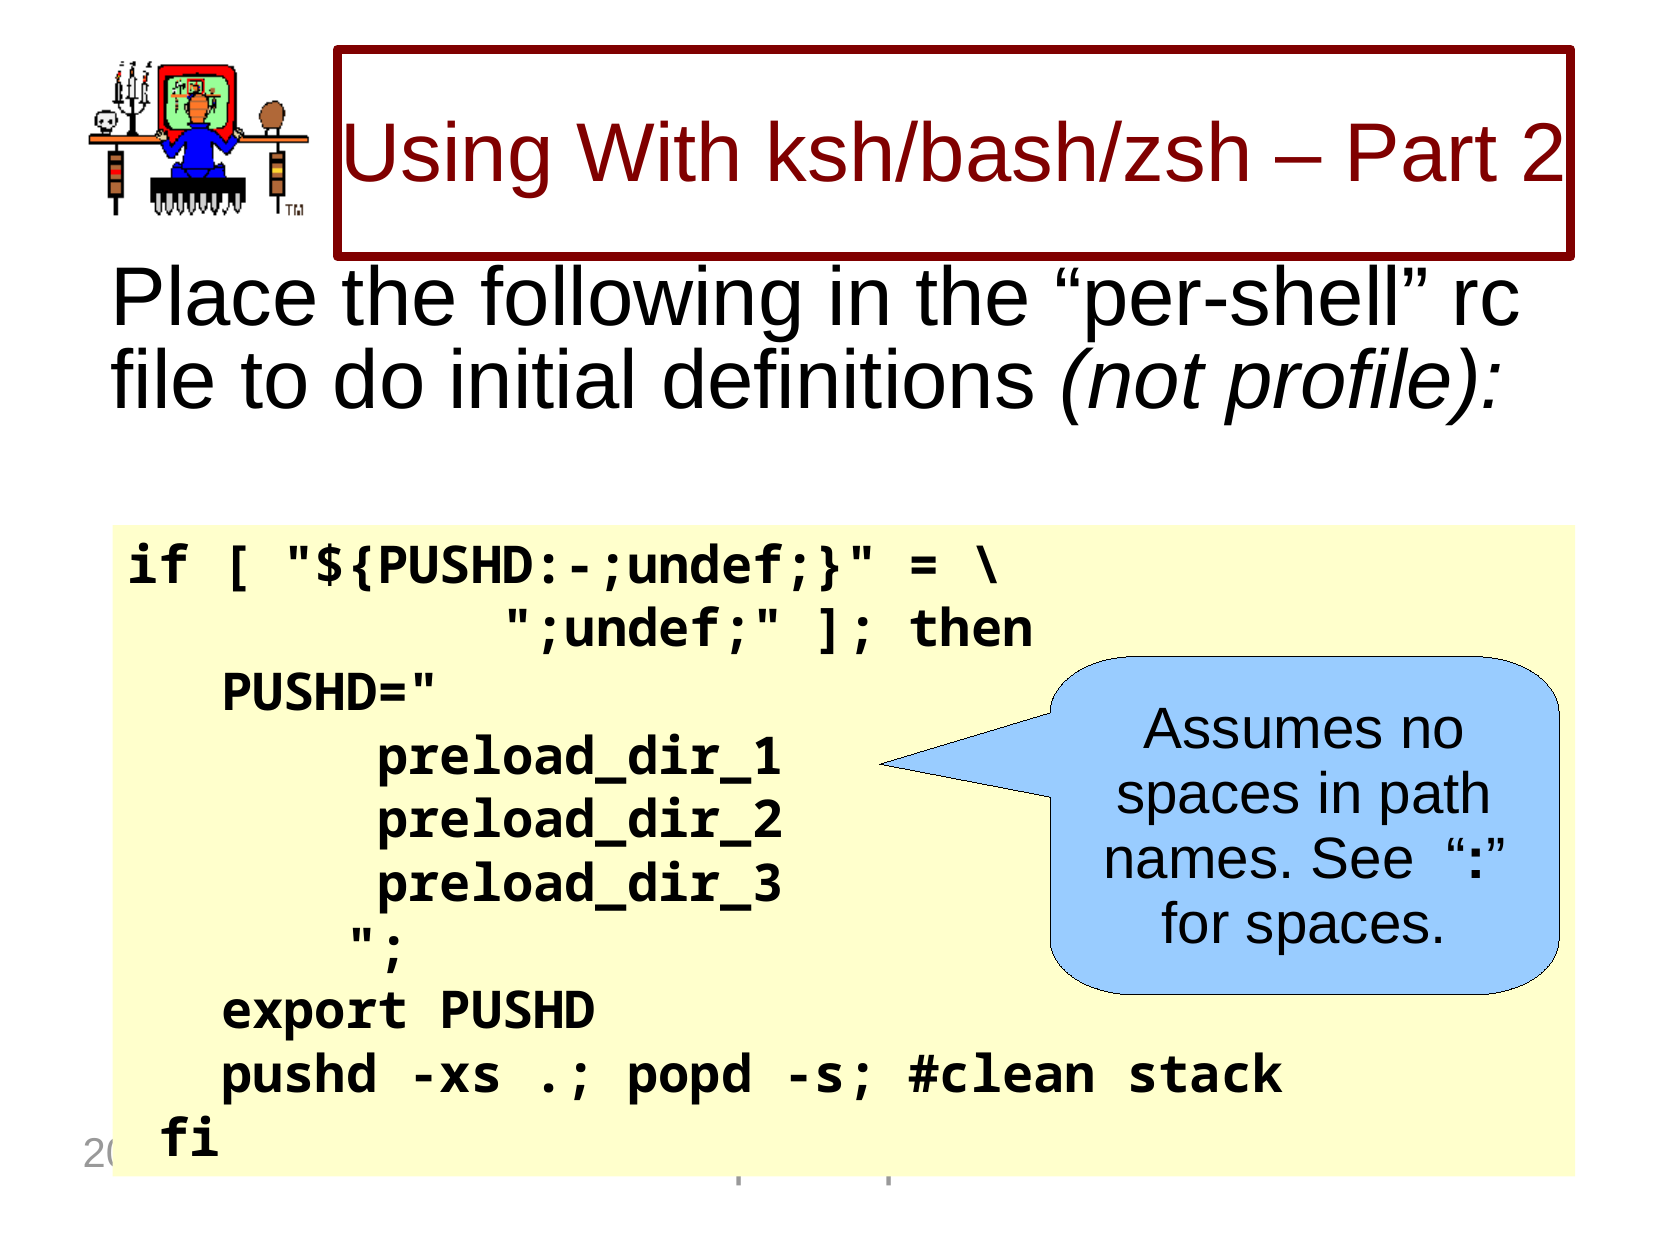

# Using With ksh/bash/zsh – Part 2
Place the following in the “per-shell” rc file to do initial definitions (not profile):
if [ "${PUSHD:-;undef;}" = \
 ";undef;" ]; then
 PUSHD="
 preload_dir_1
 preload_dir_2
 preload_dir_3
 ";
 export PUSHD
 pushd -xs .; popd -s; #clean stack
 fi
Assumes no spaces in path names. See “:” for spaces.